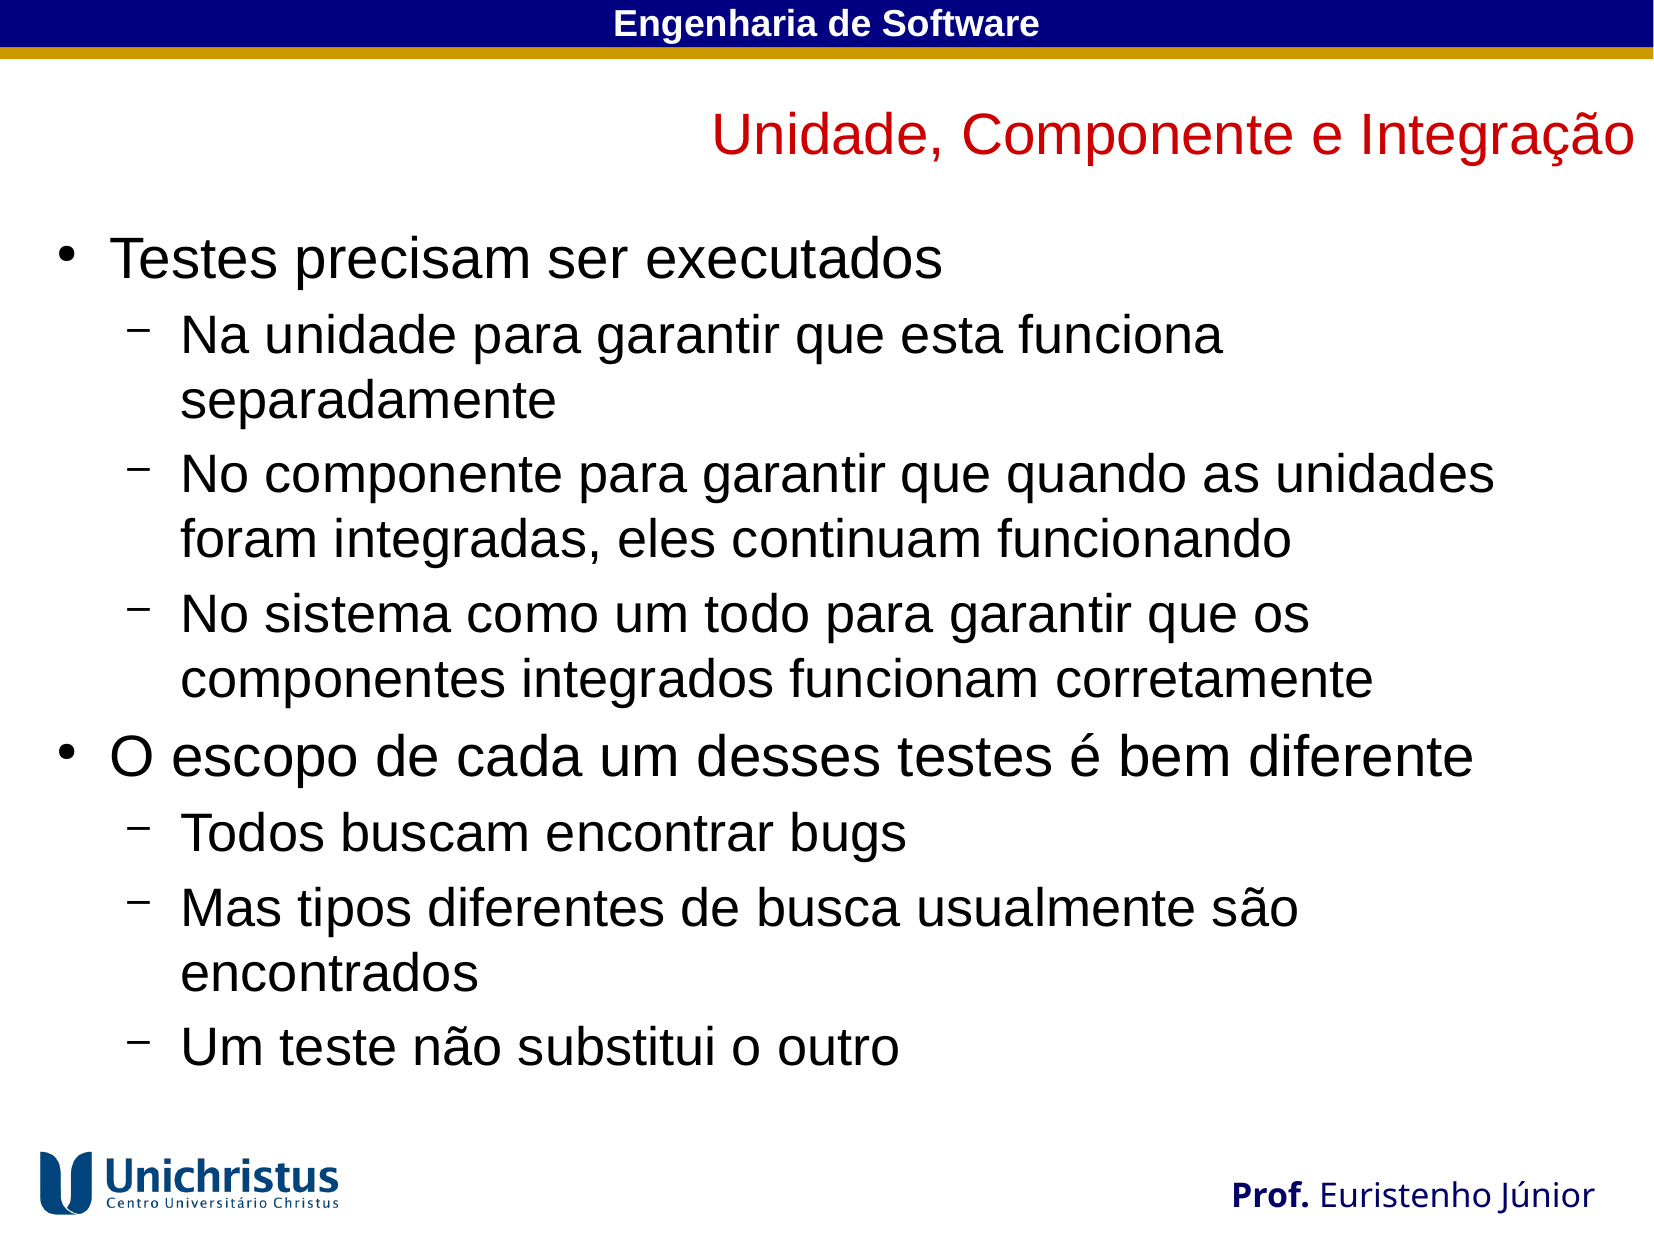

Engenharia de Software
Unidade, Componente e Integração
# Testes precisam ser executados
Na unidade para garantir que esta funciona separadamente
No componente para garantir que quando as unidades foram integradas, eles continuam funcionando
No sistema como um todo para garantir que os componentes integrados funcionam corretamente
O escopo de cada um desses testes é bem diferente
Todos buscam encontrar bugs
Mas tipos diferentes de busca usualmente são encontrados
Um teste não substitui o outro
Prof. Euristenho Júnior